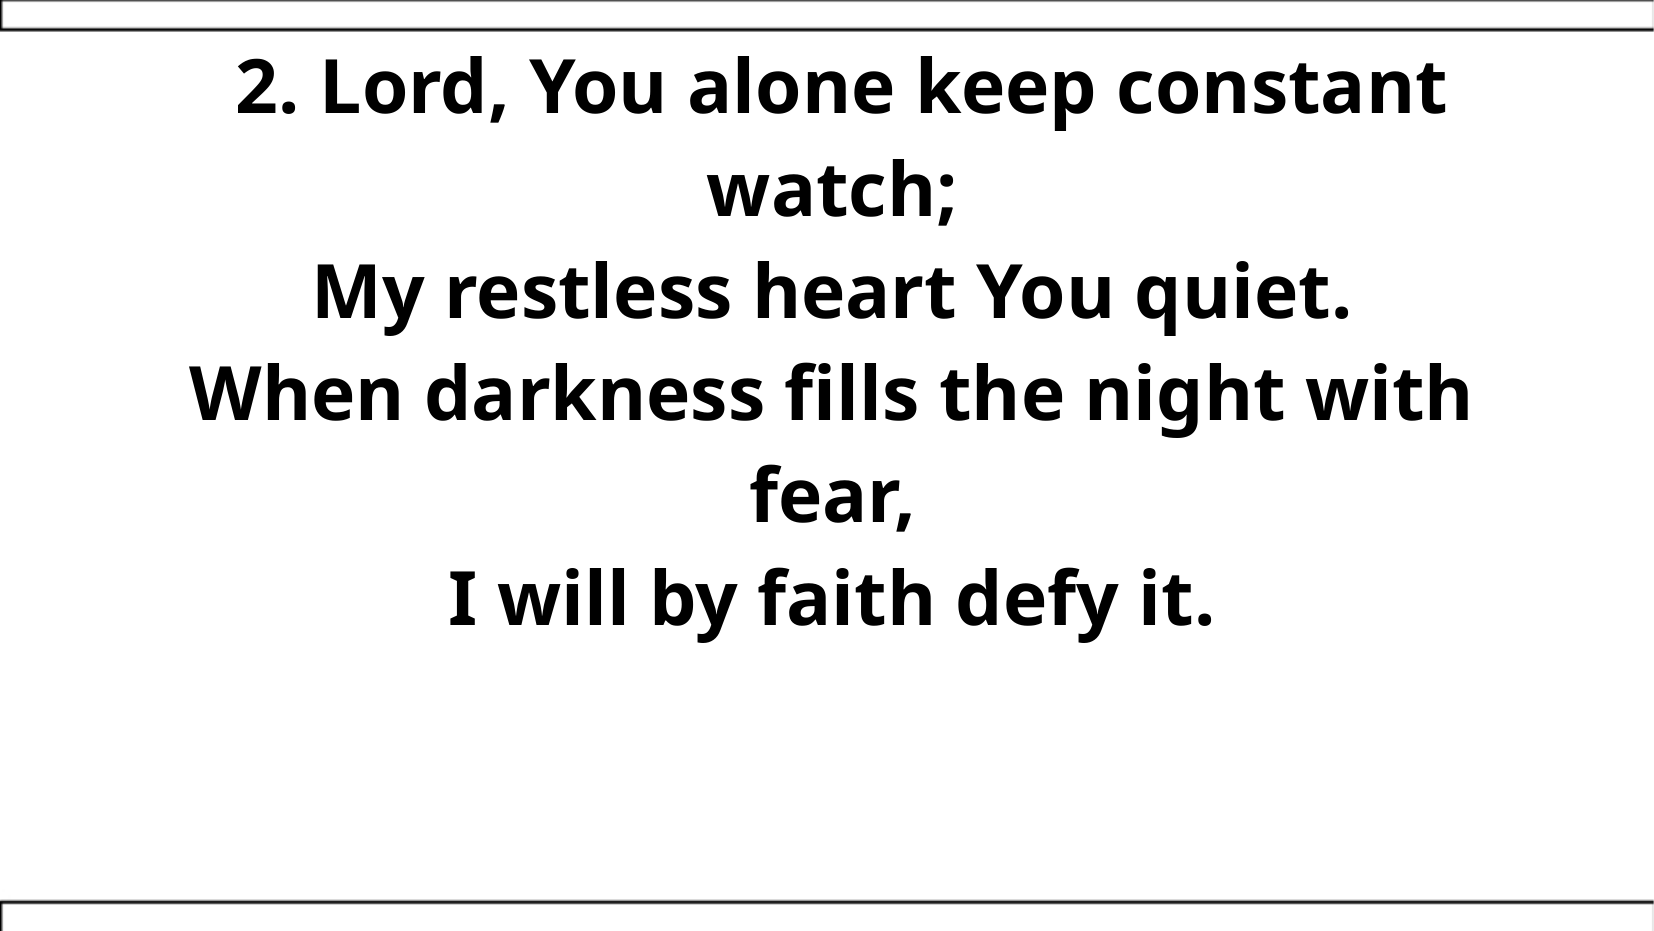

2. Lord, You alone keep constant watch;
My restless heart You quiet.
When darkness fills the night with fear,
I will by faith defy it.